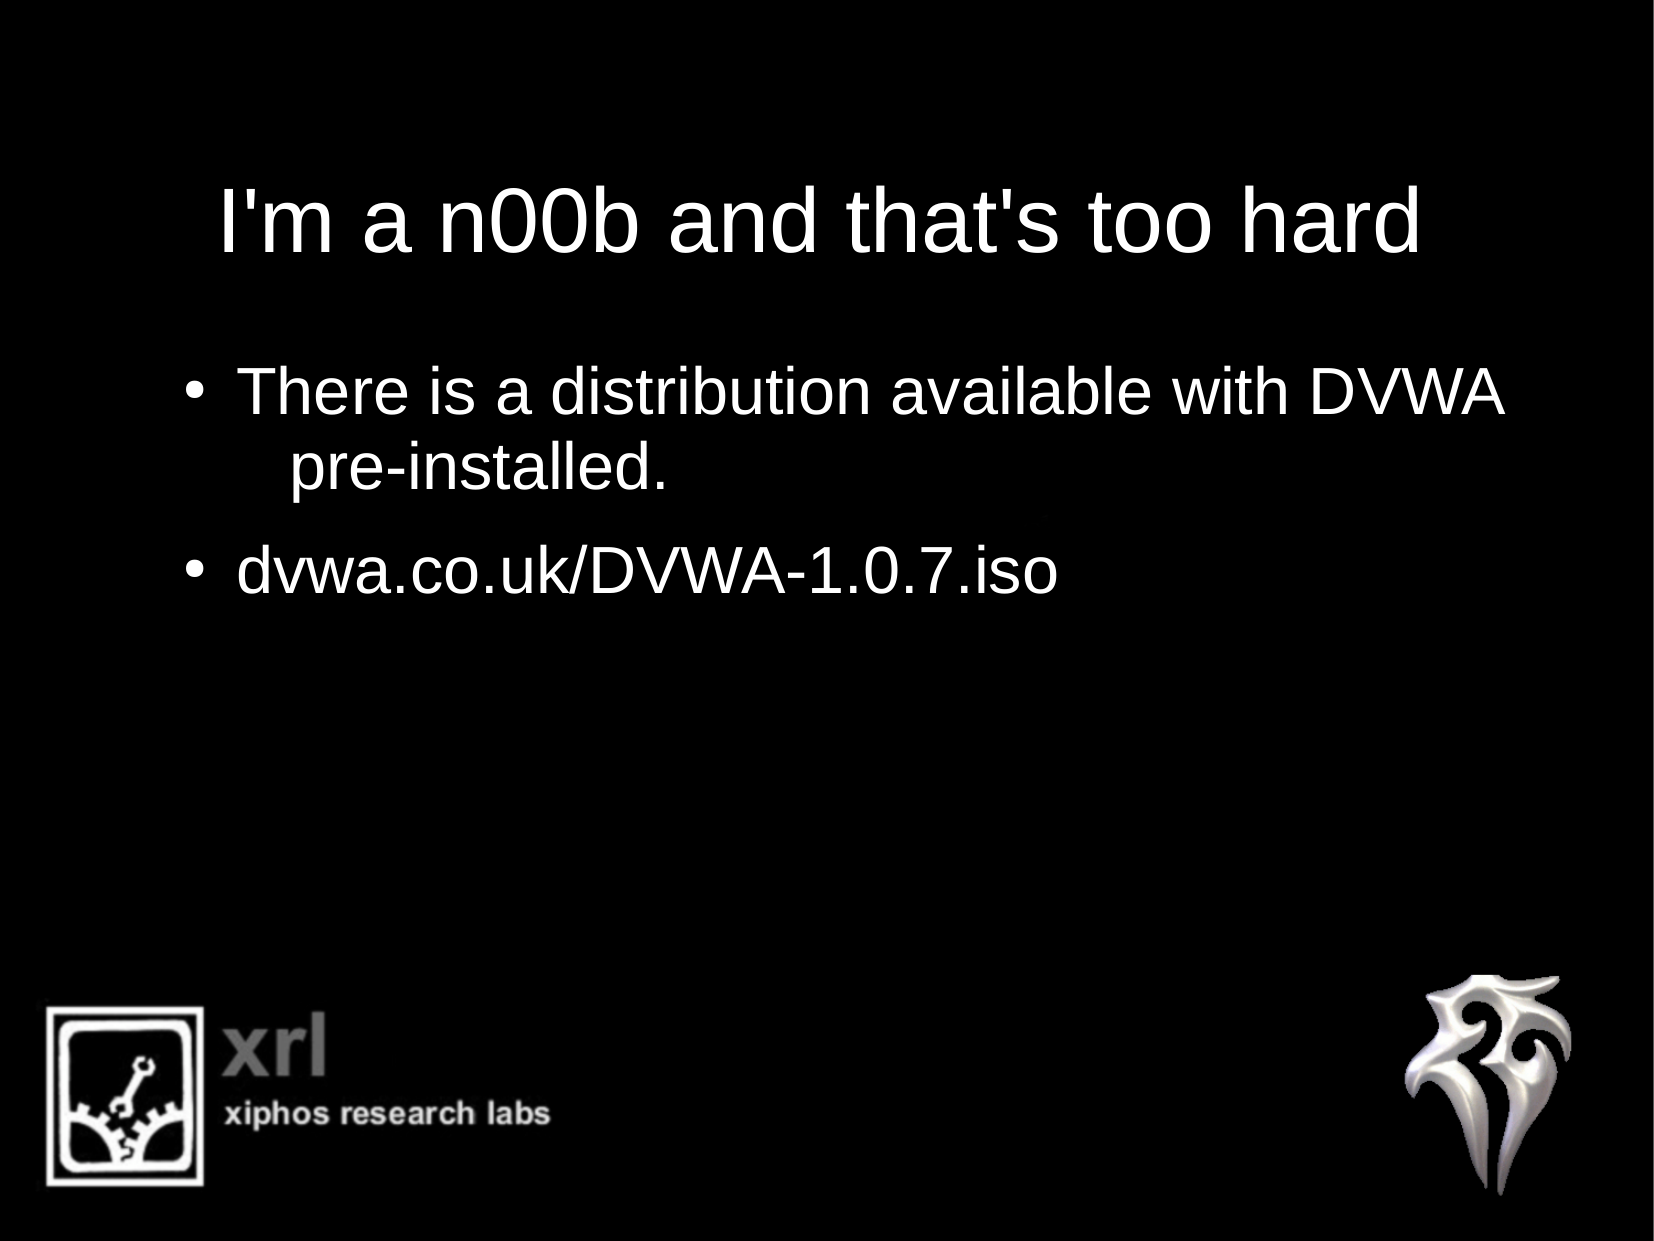

# I'm a n00b and that's too hard
There is a distribution available with DVWA pre-installed.
dvwa.co.uk/DVWA-1.0.7.iso